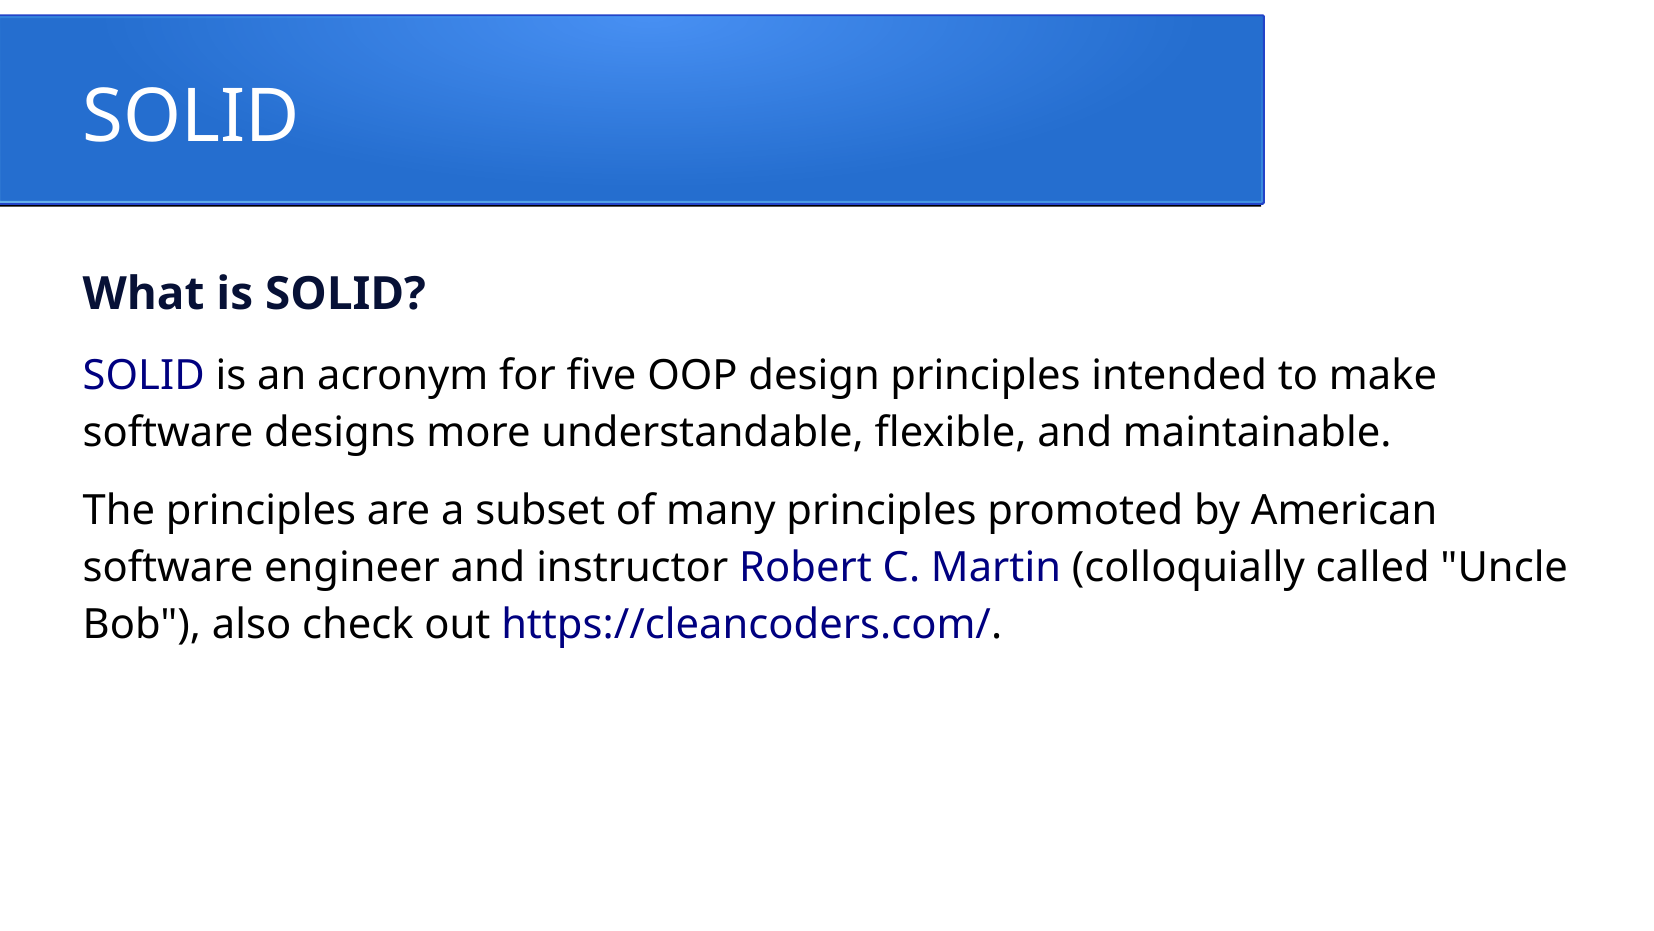

# SOLID
What is SOLID?
SOLID is an acronym for five OOP design principles intended to make software designs more understandable, flexible, and maintainable.
The principles are a subset of many principles promoted by American software engineer and instructor Robert C. Martin (colloquially called "Uncle Bob"), also check out https://cleancoders.com/.